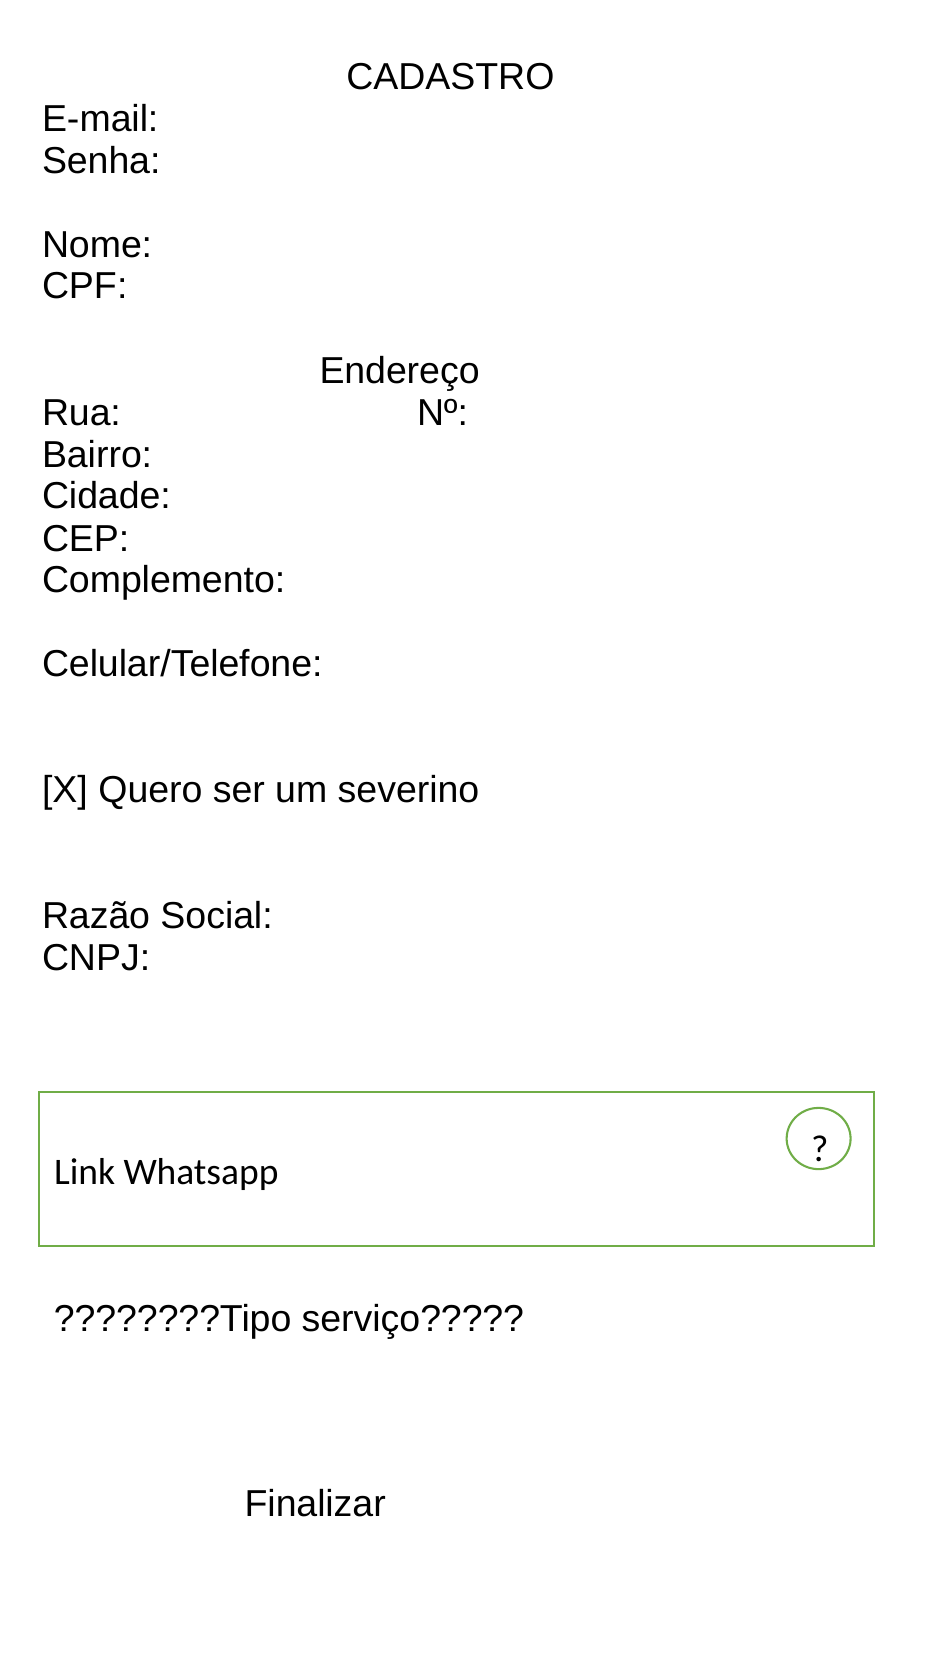

CADASTRO
E-mail:
Senha:
Nome:
CPF:
			 Endereço
Rua: 		 		Nº:
Bairro:
Cidade:
CEP:
Complemento:
Celular/Telefone:
[X] Quero ser um severino
Razão Social:
CNPJ:
		 Finalizar
Link Whatsapp
?
????????Tipo serviço?????